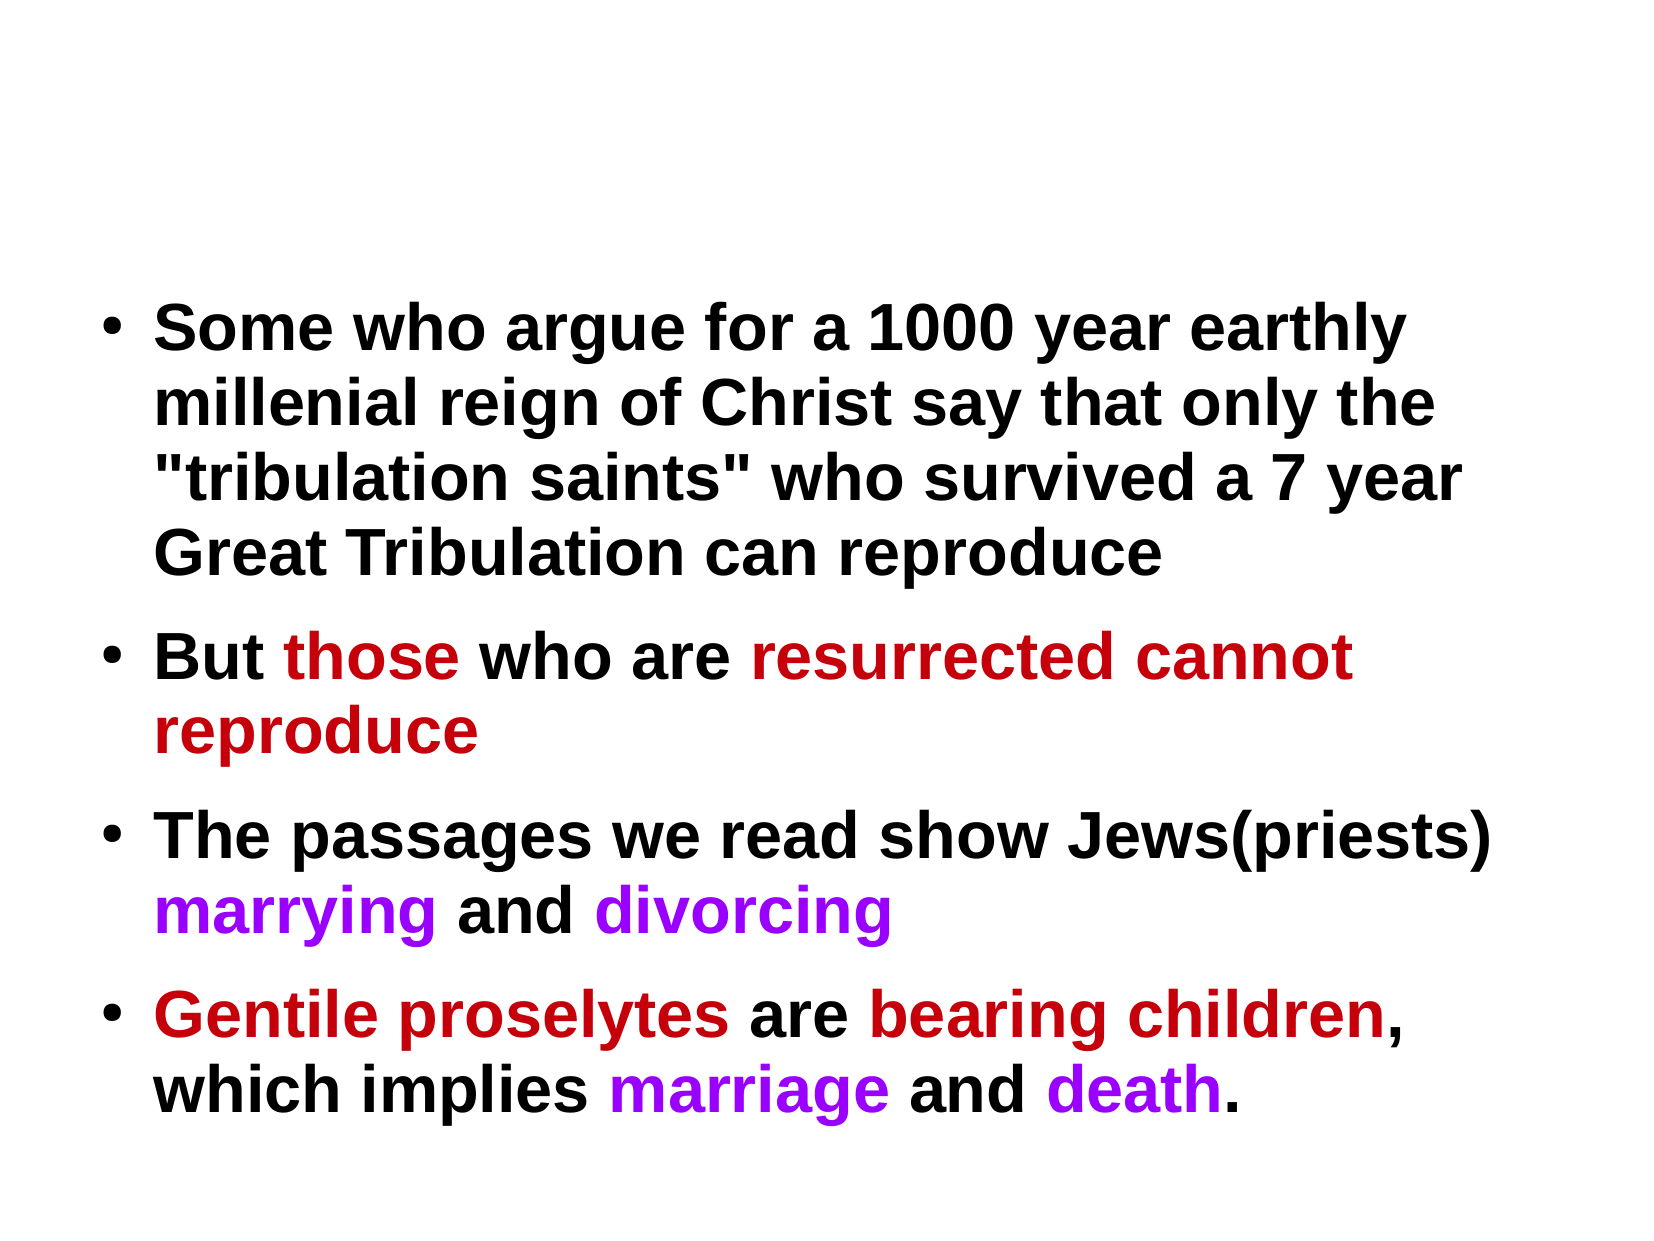

#
Some who argue for a 1000 year earthly millenial reign of Christ say that only the "tribulation saints" who survived a 7 year Great Tribulation can reproduce
But those who are resurrected cannot reproduce
The passages we read show Jews(priests) marrying and divorcing
Gentile proselytes are bearing children, which implies marriage and death.